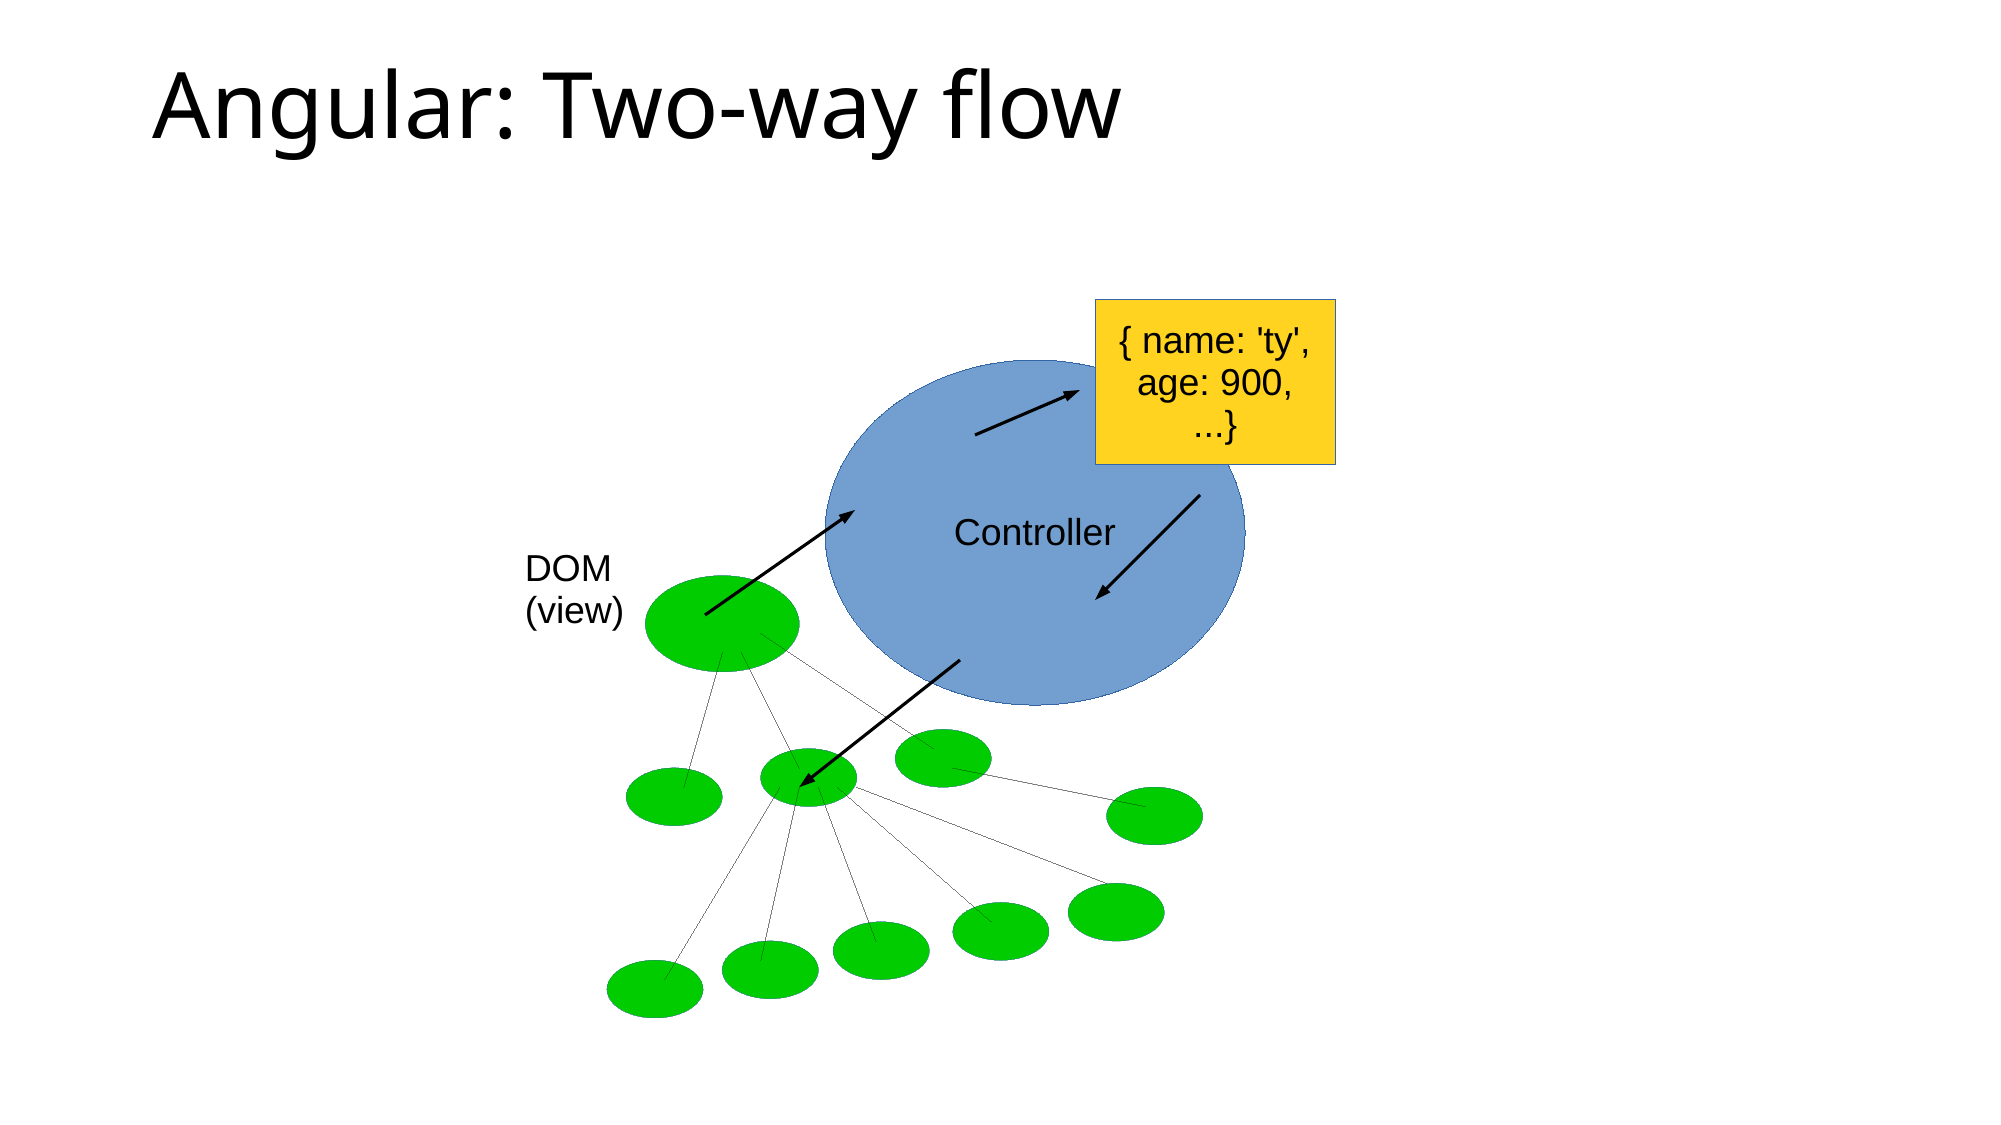

# Angular: Two-way flow
{ name: 'ty',
age: 900,
...}
Controller
DOM
(view)